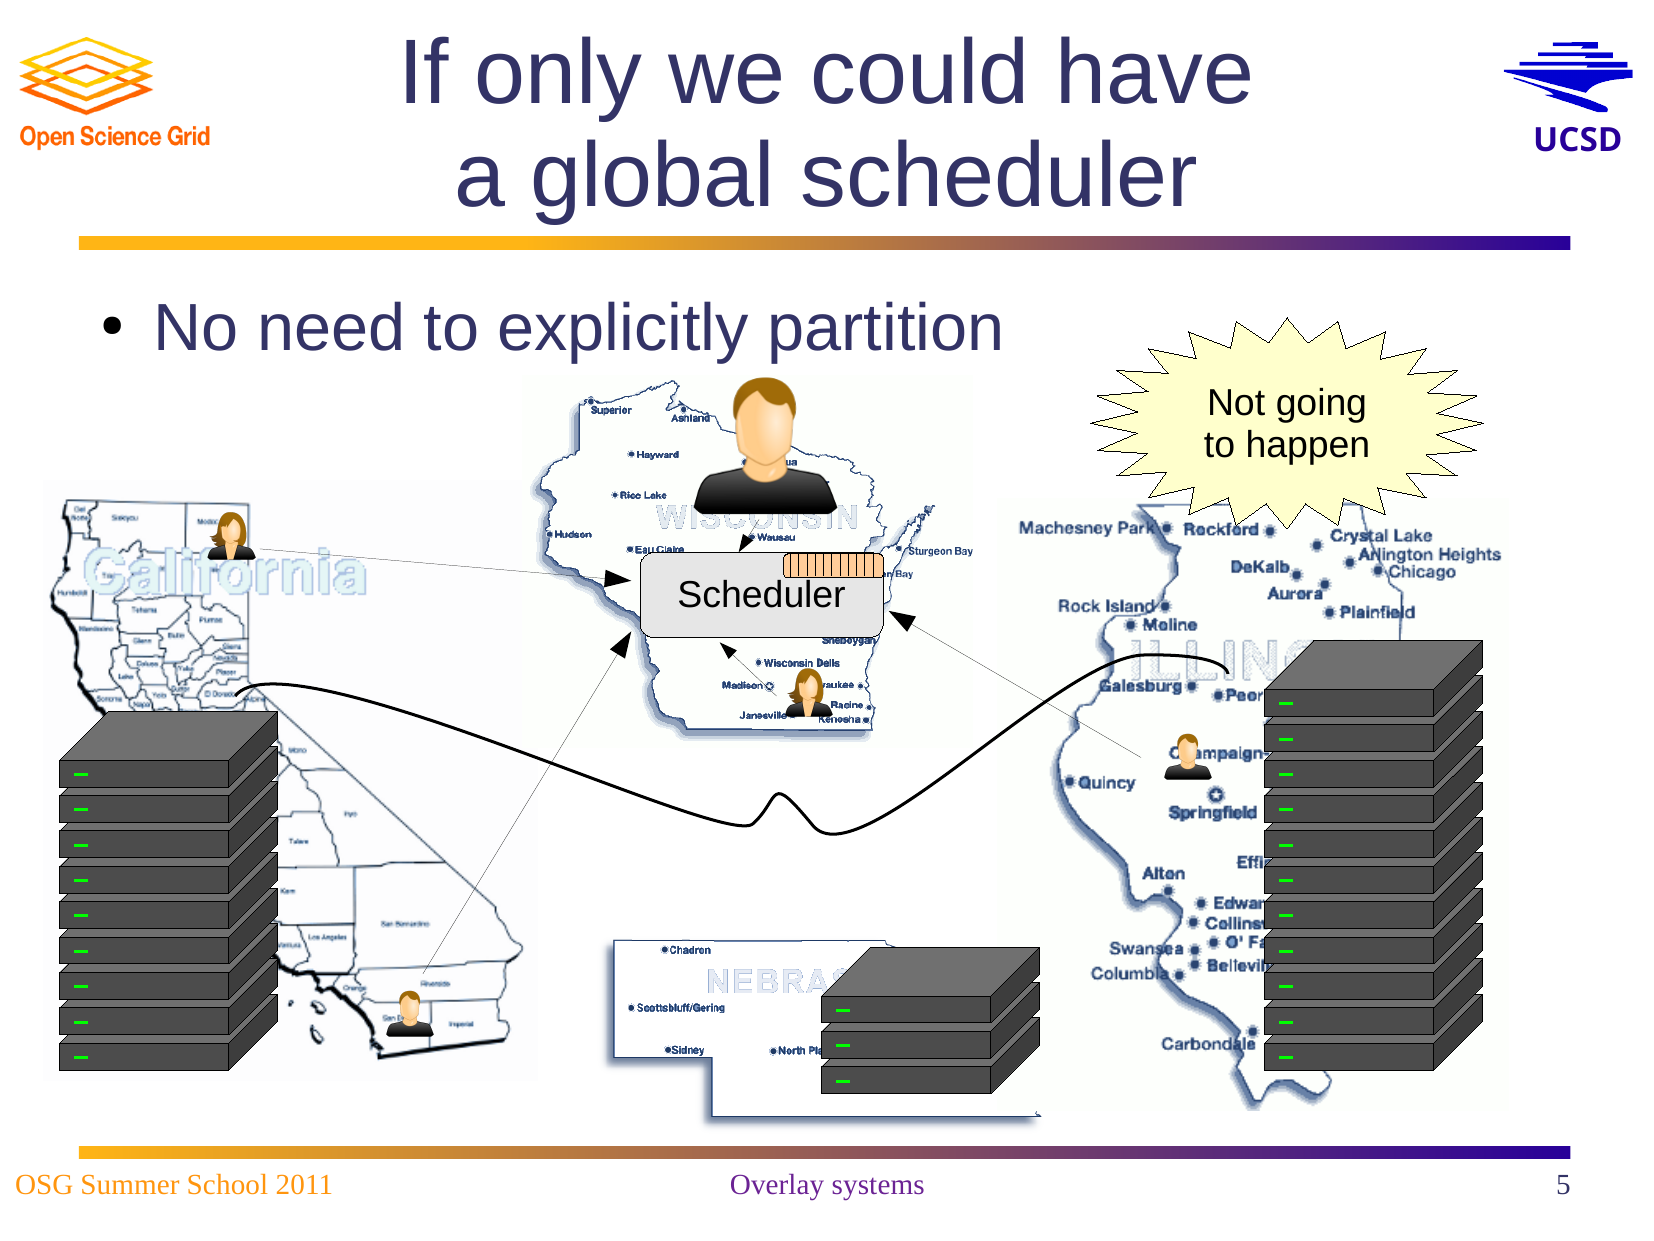

# If only we could have a global scheduler
No need to explicitly partition
Not going
to happen
Scheduler
OSG Summer School 2011
Overlay systems
5